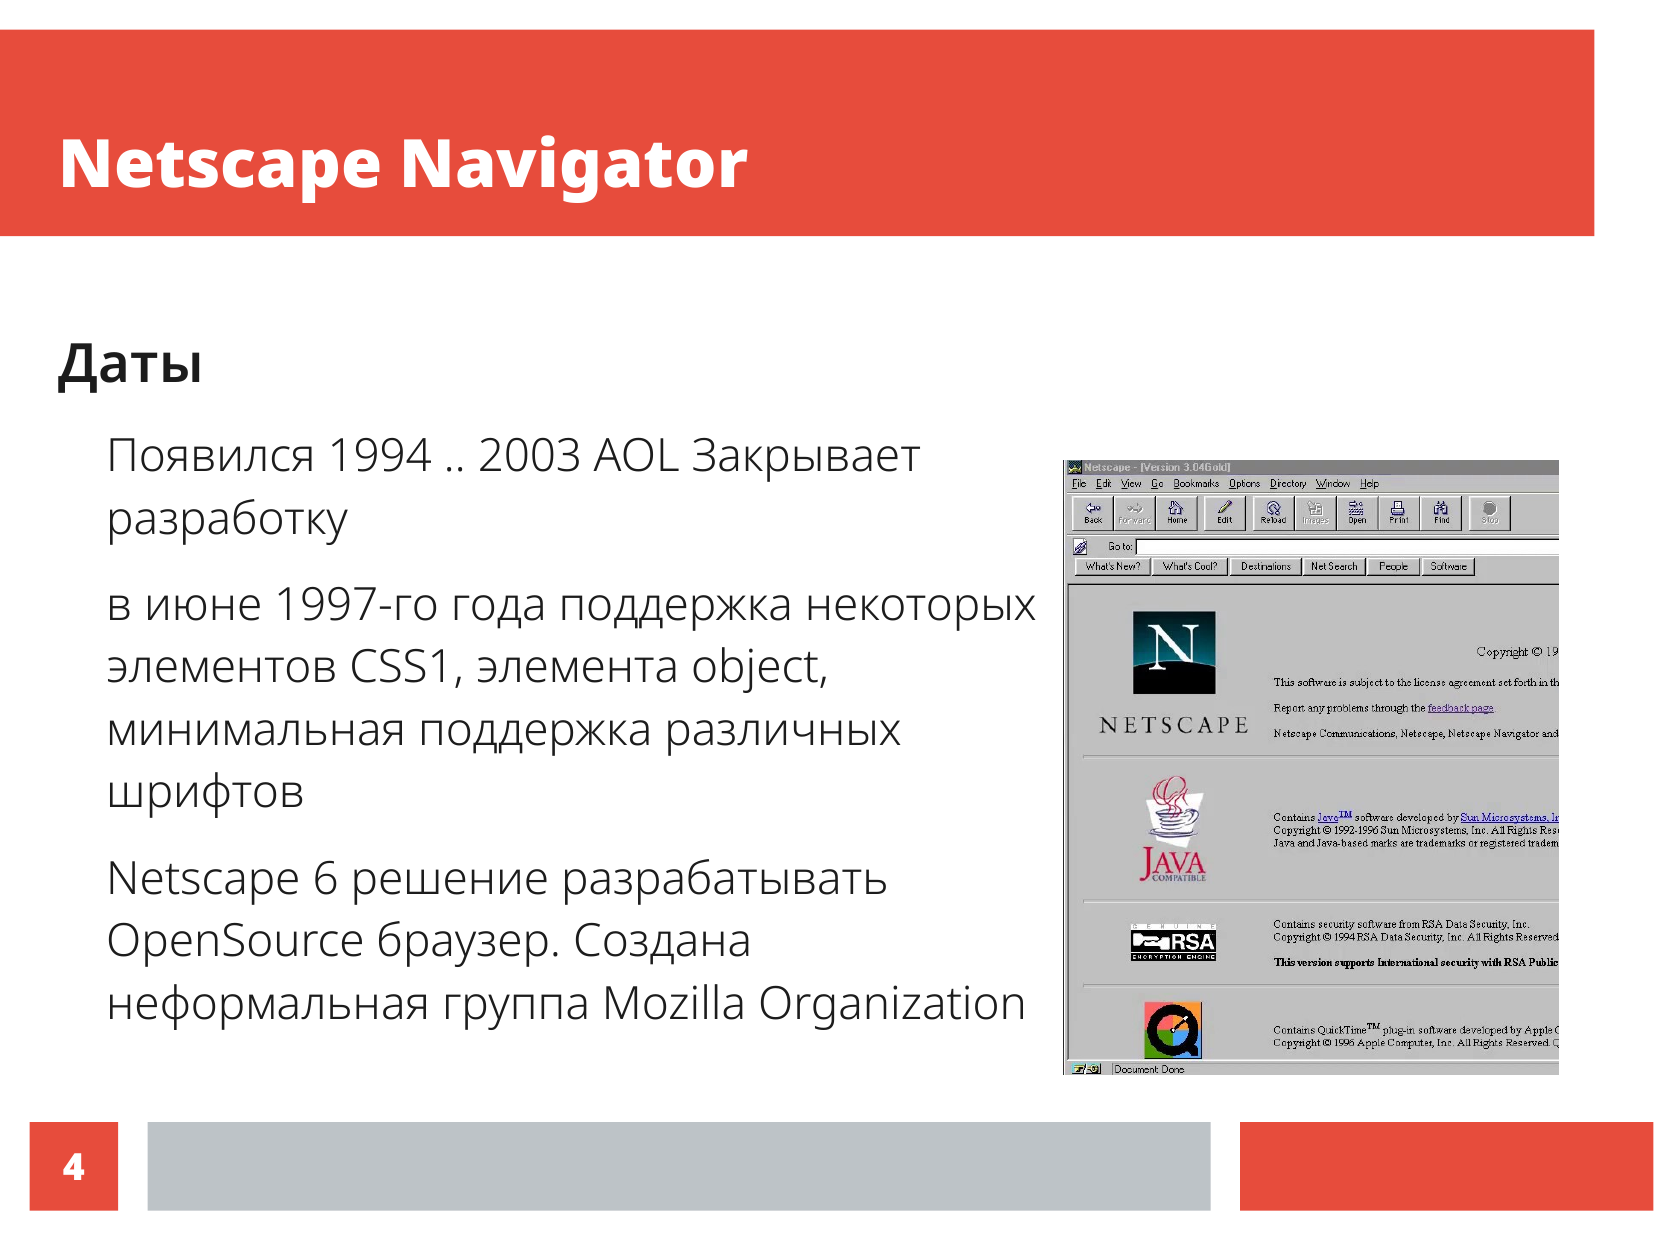

# Netscape Navigator
Даты
Появился 1994 .. 2003 AOL Закрывает разработку
в июне 1997-го года поддержка некоторых элементов CSS1, элемента object, минимальная поддержка различных шрифтов
Netscape 6 решение разрабатывать OpenSource браузер. Создана неформальная группа Mozilla Organization
4